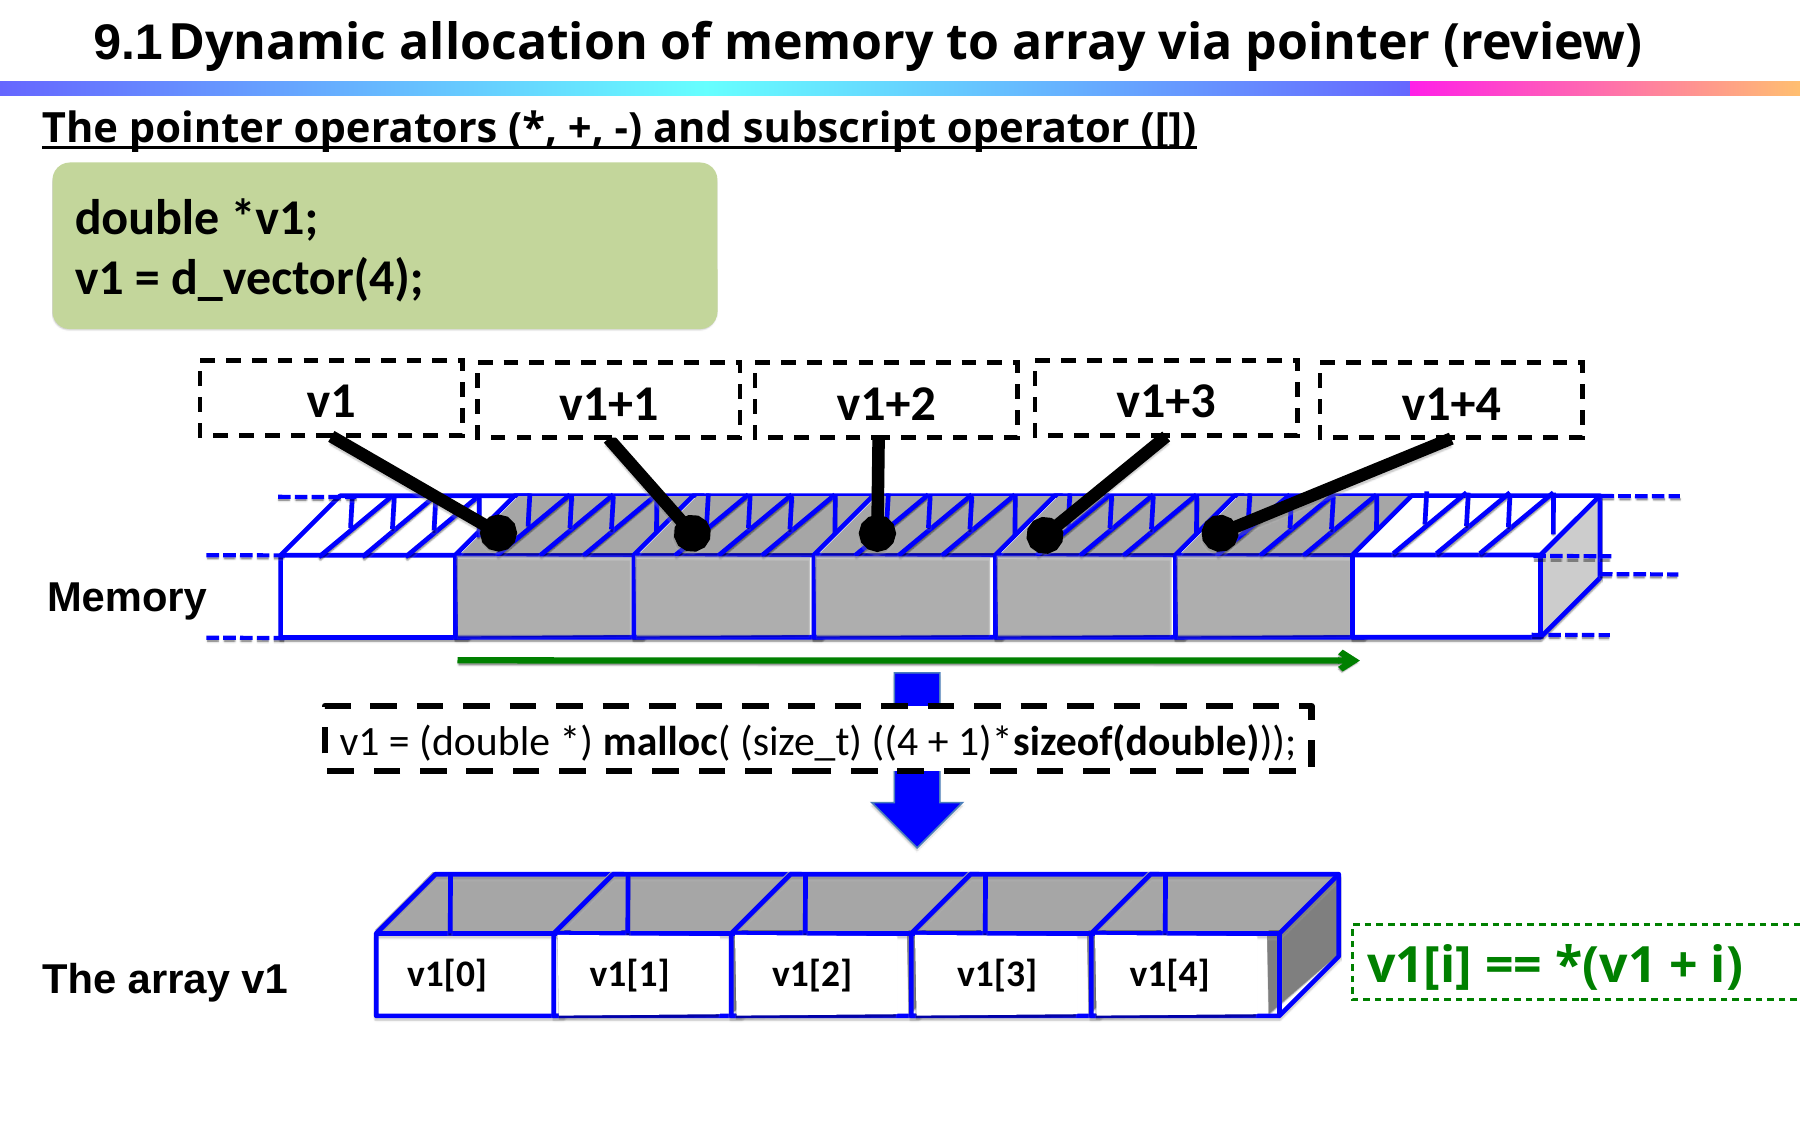

9.1	Dynamic allocation of memory to array via pointer (review)
The pointer operators (*, +, -) and subscript operator ([])
double *v1;
v1 = d_vector(4);
v1
v1+3
v1+1
v1+2
v1+4
Memory
v1 = (double *) malloc( (size_t) ((4 + 1)*sizeof(double)));
v1[i] == *(v1 + i)
v1[0]
v1[1]
v1[2]
v1[3]
v1[4]
The array v1